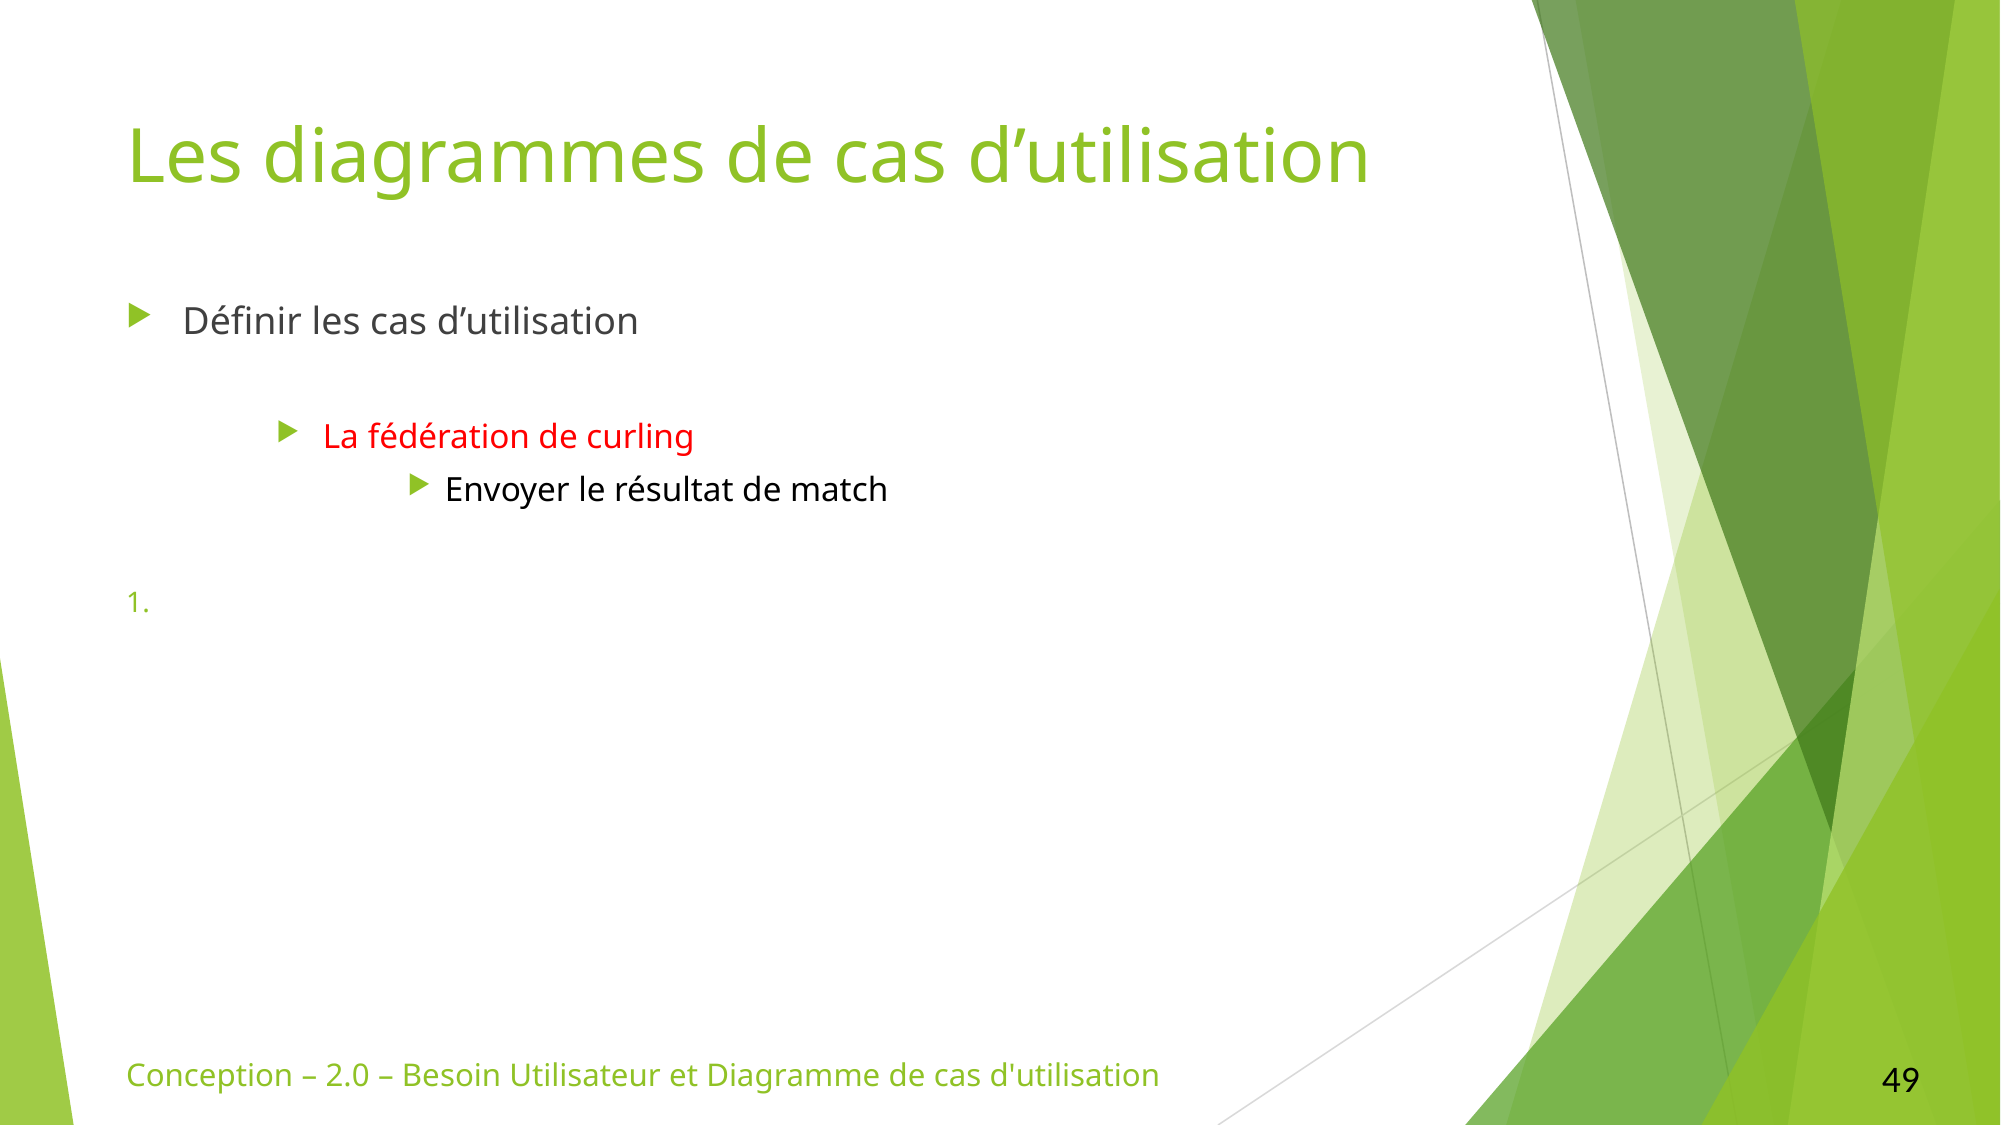

# Les diagrammes de cas d’utilisation
Définir les cas d’utilisation
La fédération de curling
Envoyer le résultat de match
Conception – 2.0 – Besoin Utilisateur et Diagramme de cas d'utilisation